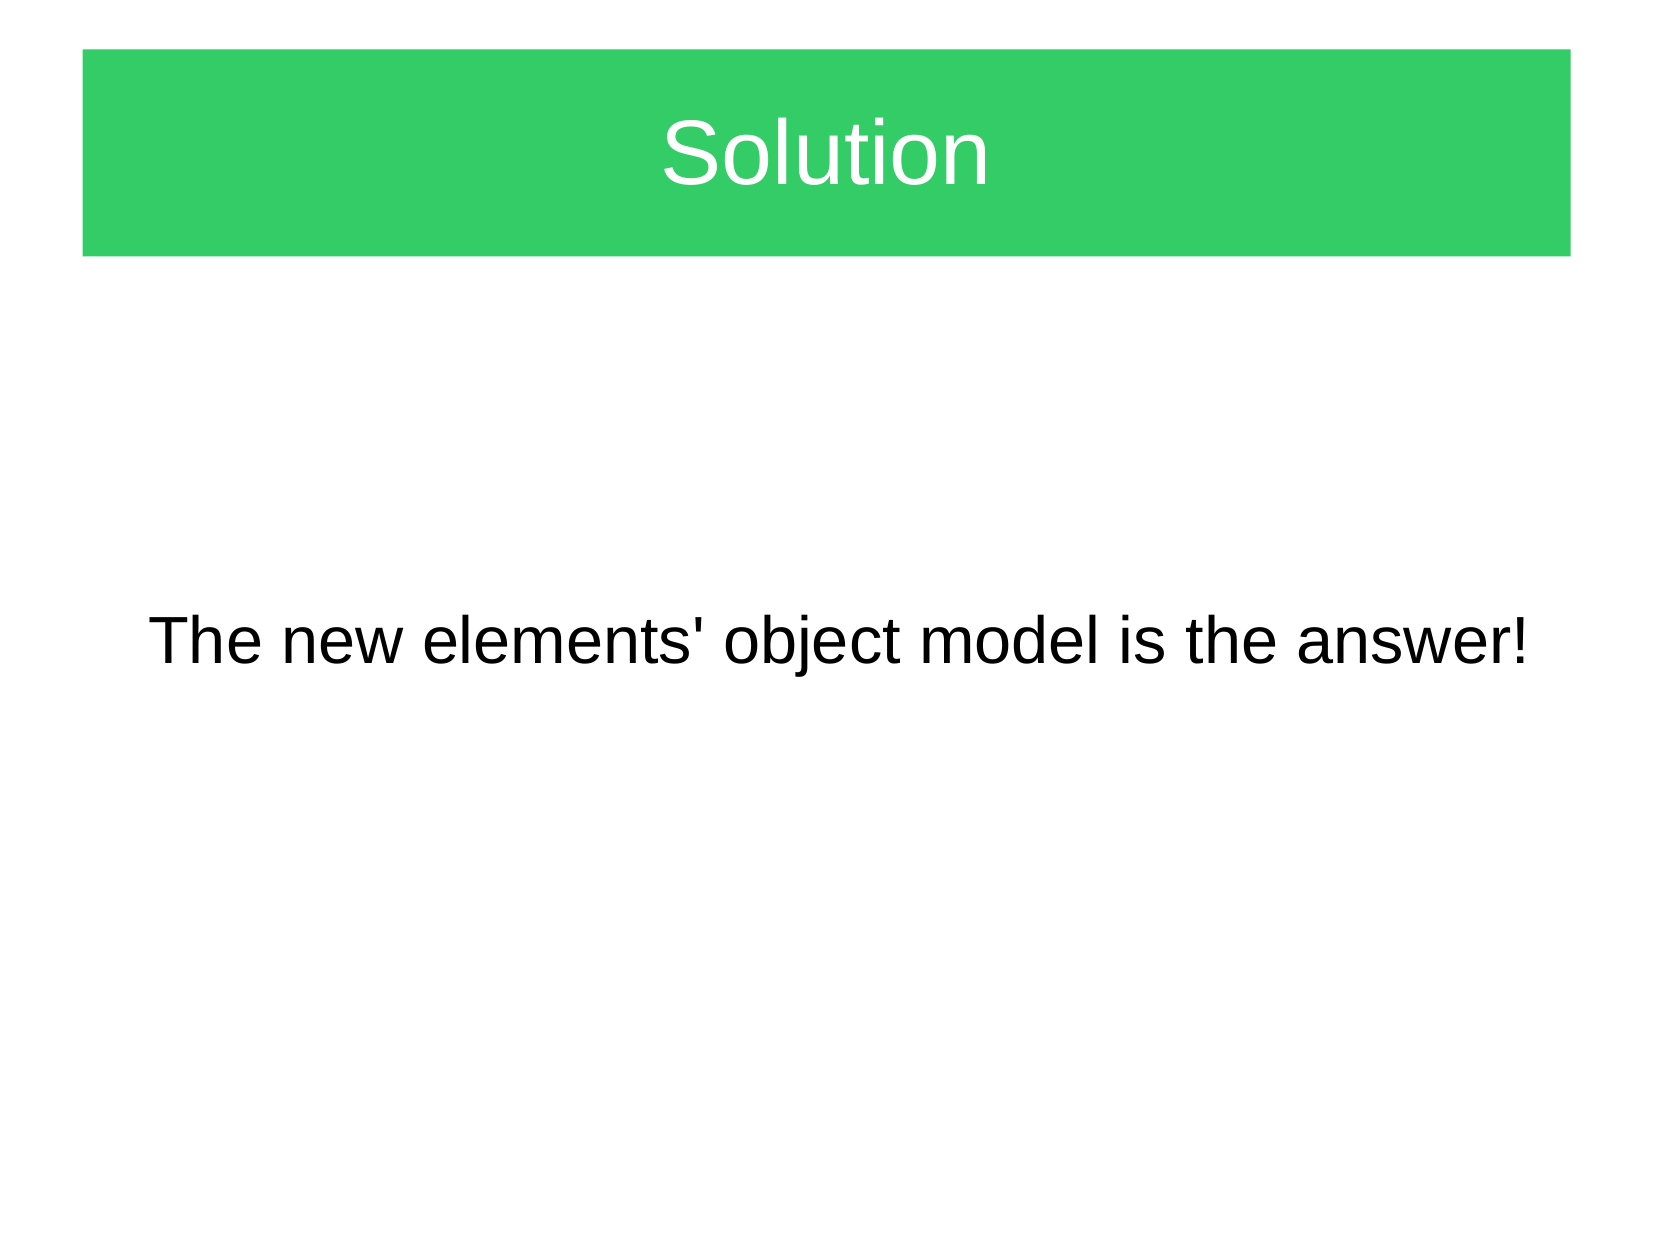

# Solution
The new elements' object model is the answer!